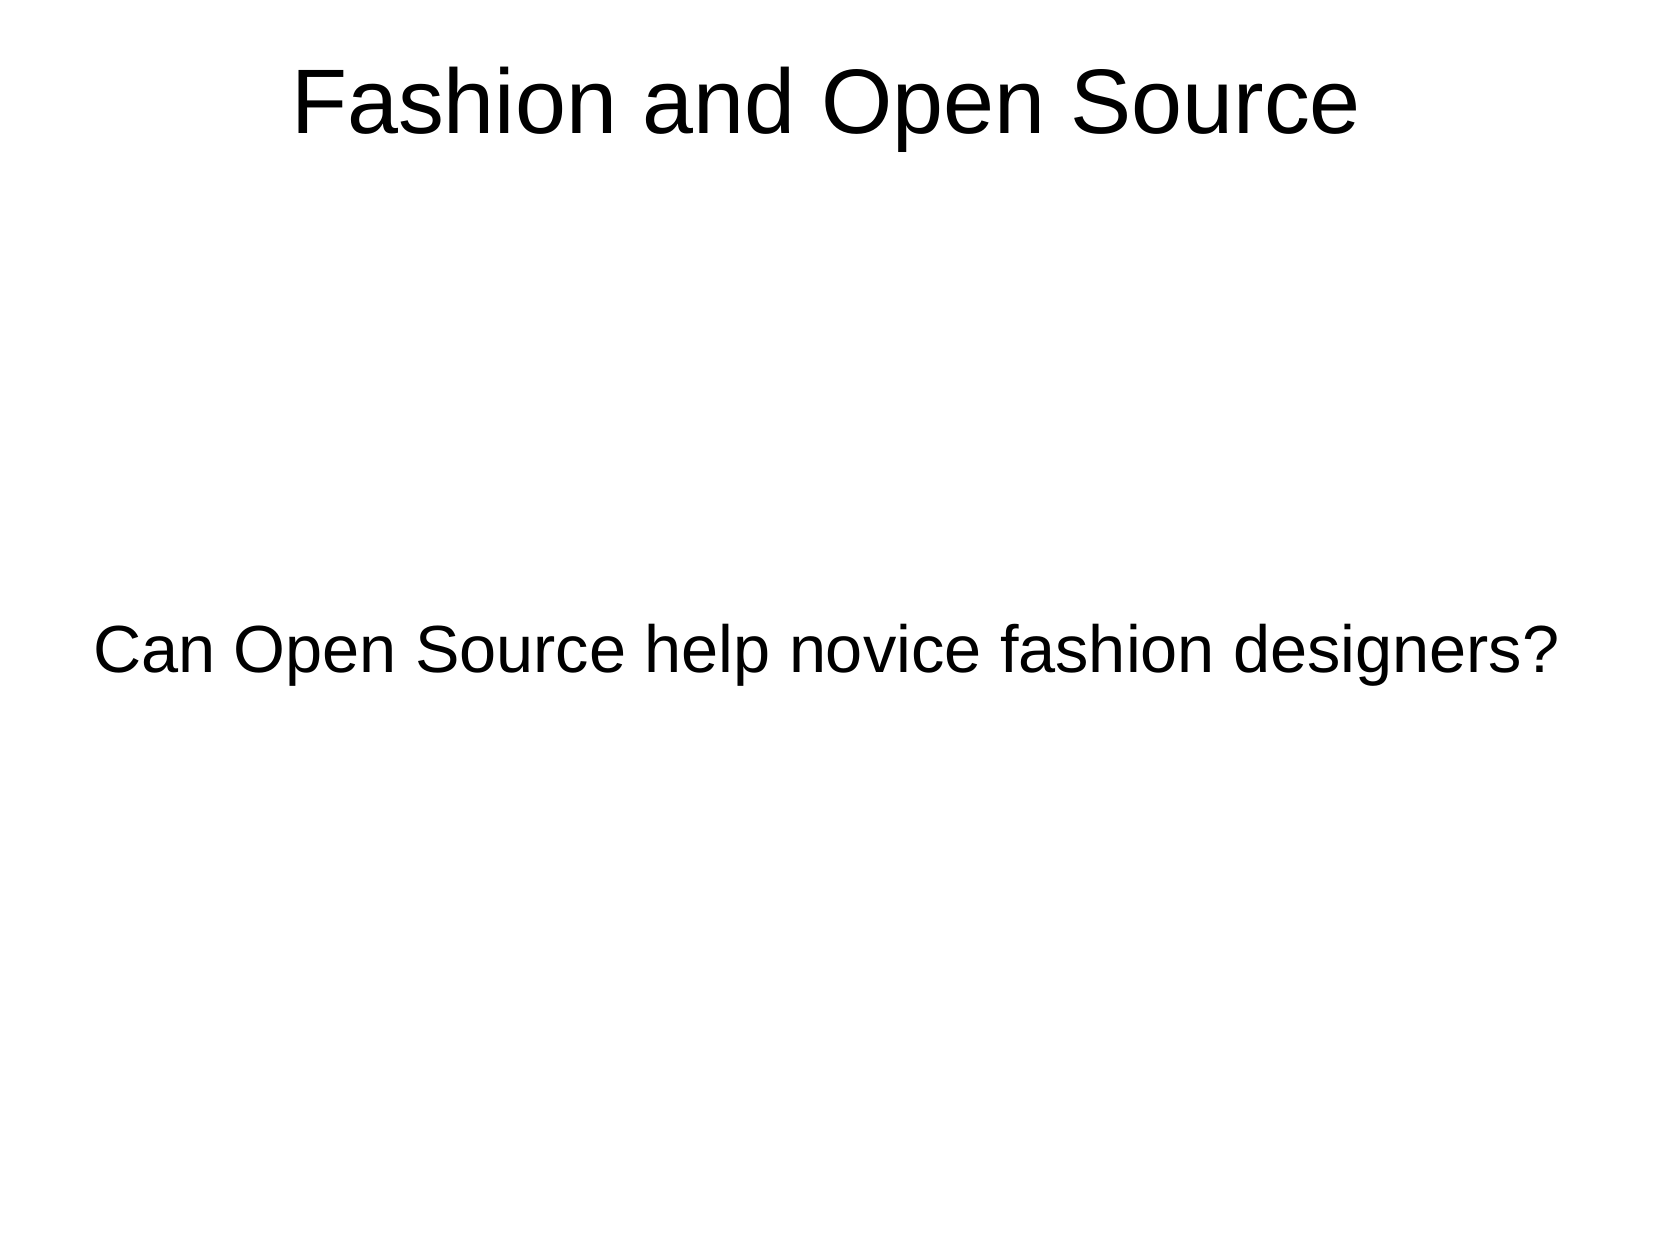

# Fashion and Open Source
Can Open Source help novice fashion designers?